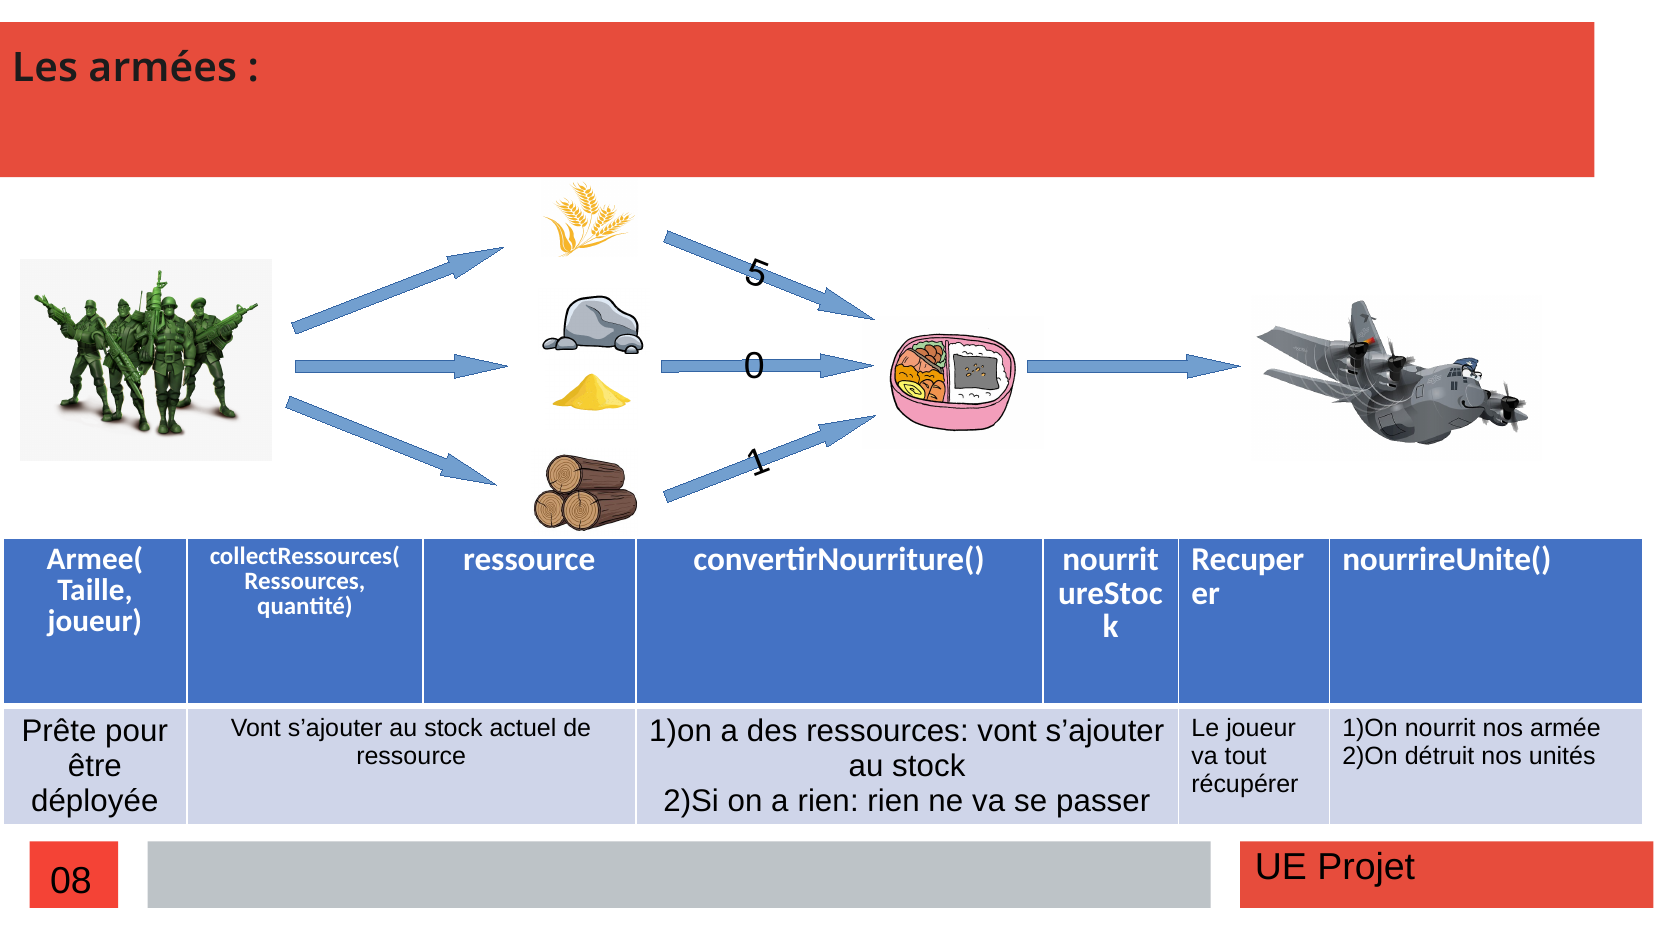

# Les armées :
5
0
1
| Armee( Taille, joueur) | collectRessources( Ressources, quantité) | ressource | convertirNourriture() | nourritureStock | Recuperer | nourrireUnite() |
| --- | --- | --- | --- | --- | --- | --- |
| Prête pour être déployée | Vont s’ajouter au stock actuel de ressource | | 1)on a des ressources: vont s’ajouter au stock 2)Si on a rien: rien ne va se passer | | Le joueur va tout récupérer | 1)On nourrit nos armée 2)On détruit nos unités |
UE Projet
08